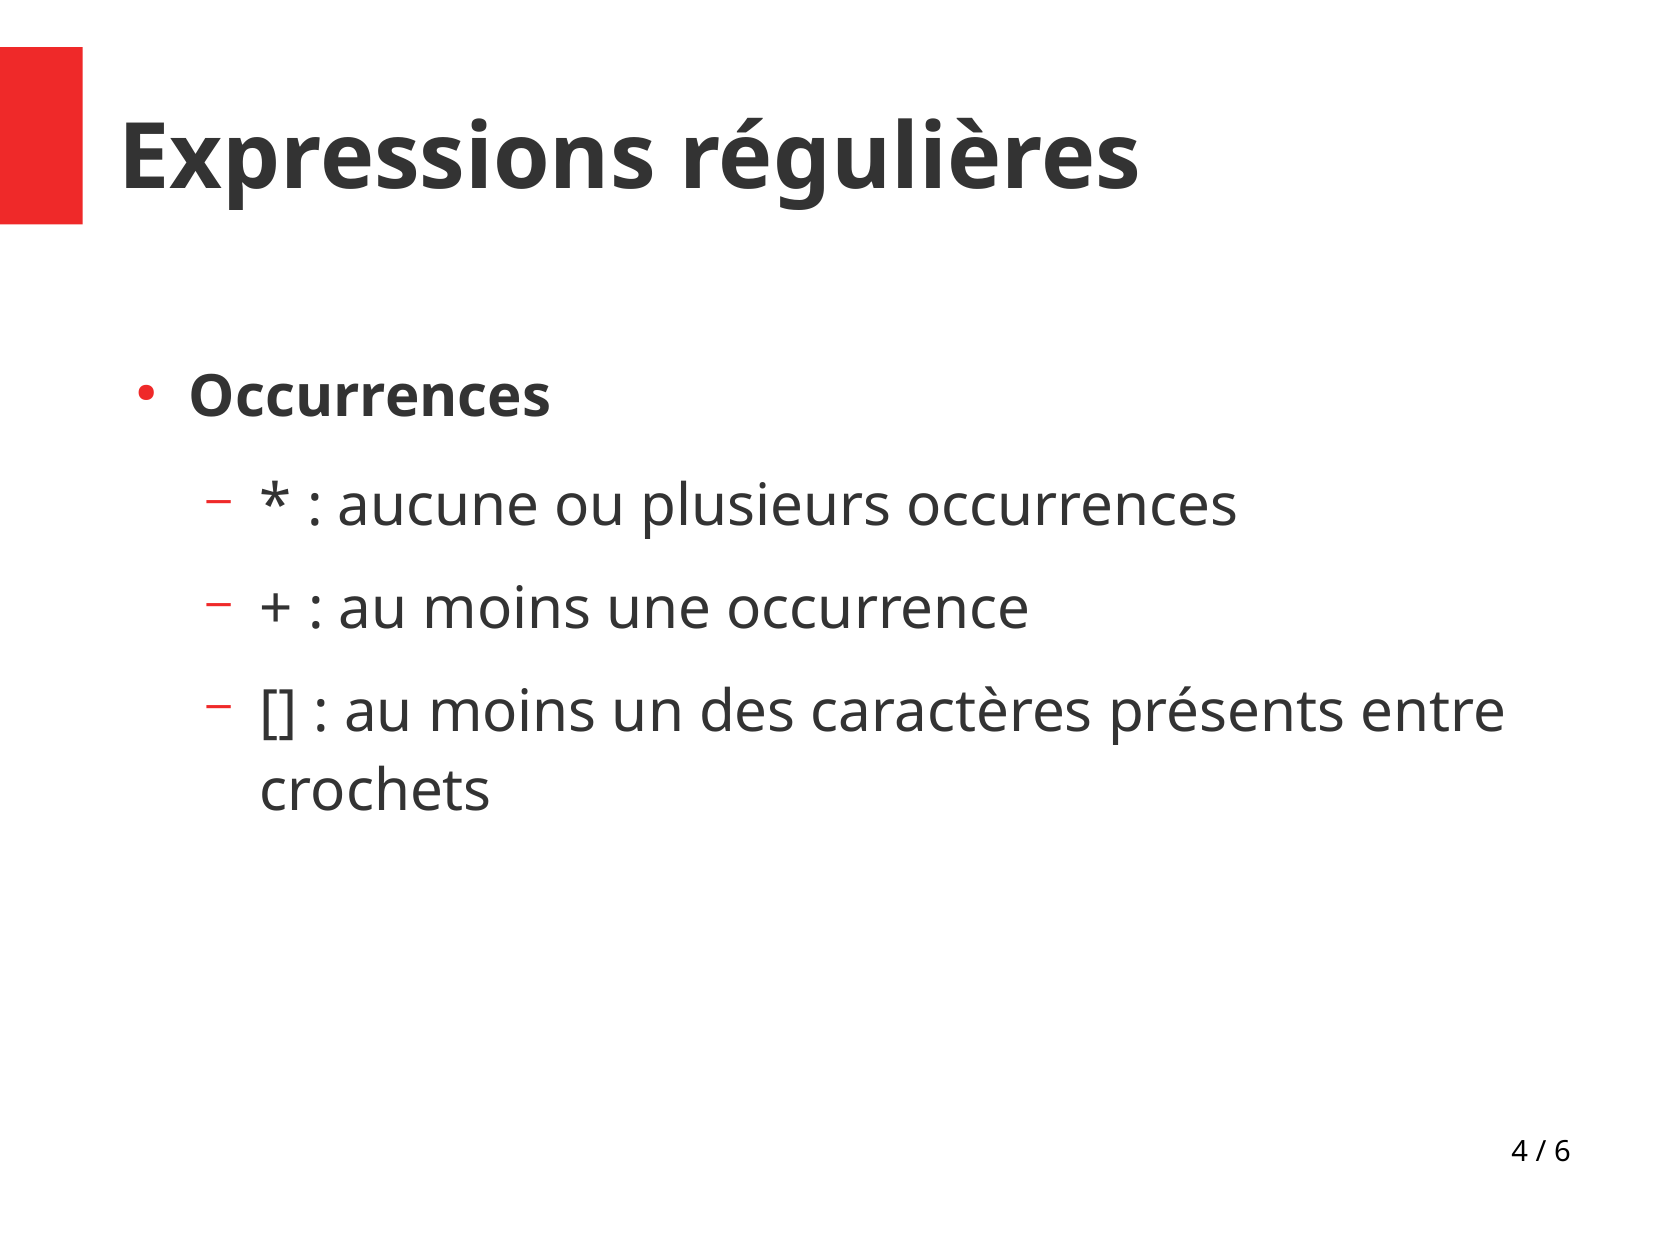

# Expressions régulières
Occurrences
* : aucune ou plusieurs occurrences
+ : au moins une occurrence
[] : au moins un des caractères présents entre crochets
4